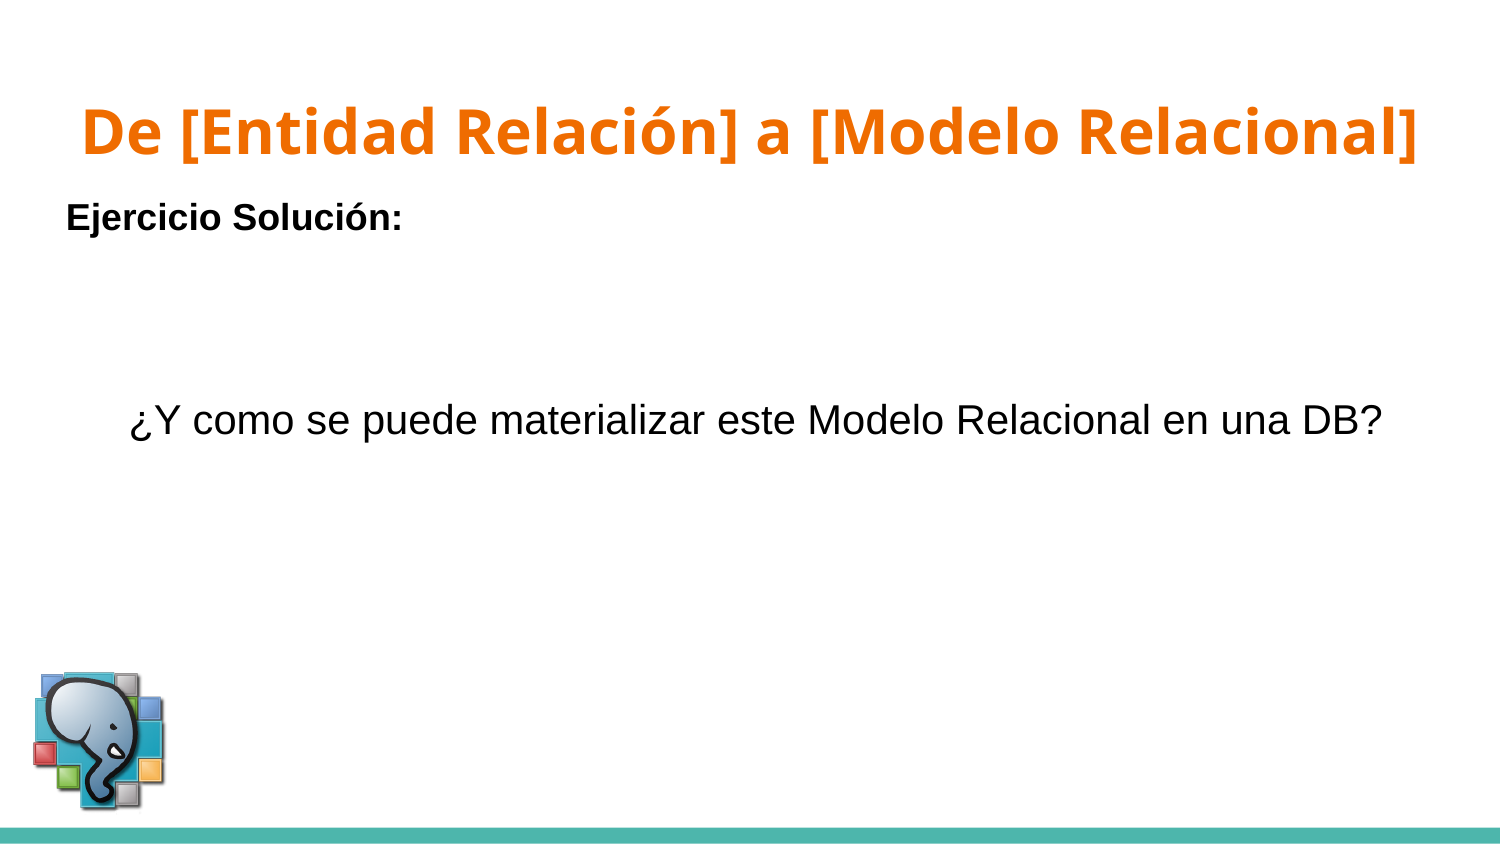

# De [Entidad Relación] a [Modelo Relacional]
Ejercicio Solución:
¿Y como se puede materializar este Modelo Relacional en una DB?